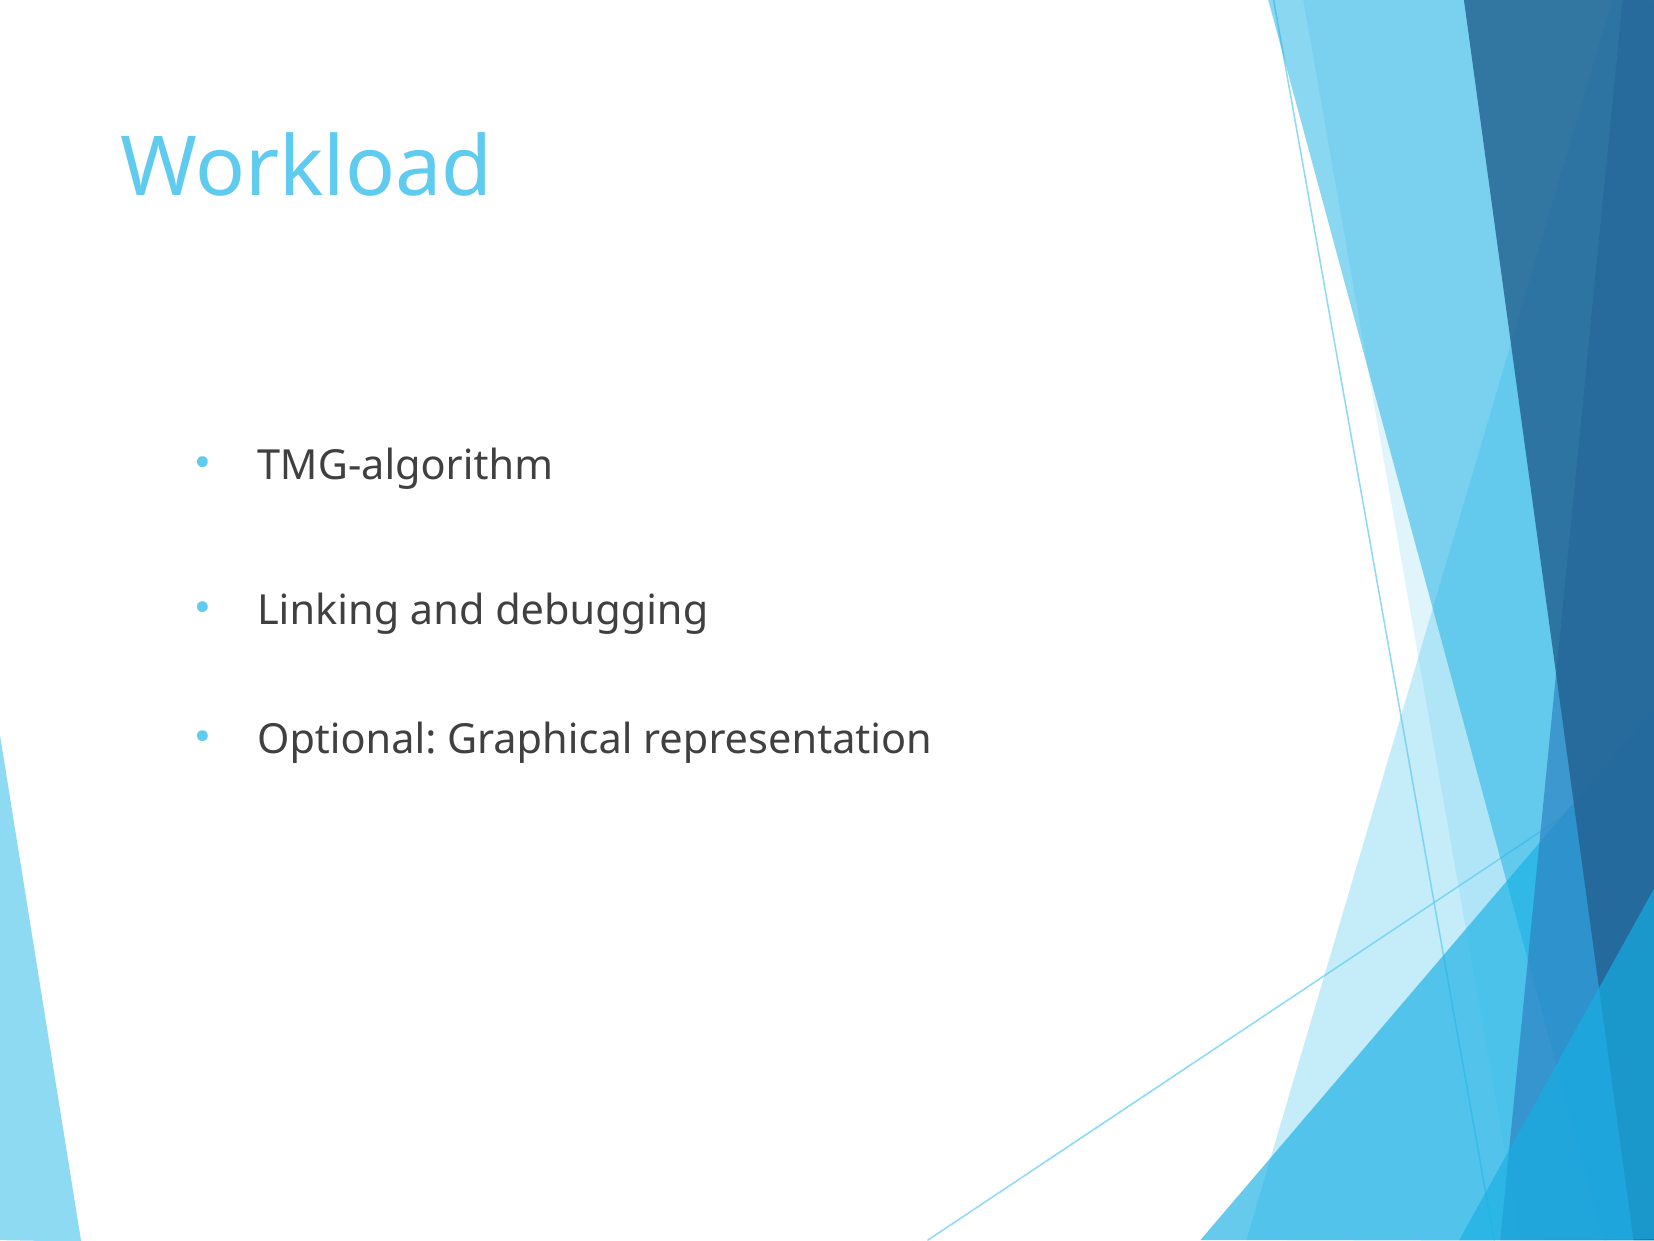

Workload
# TMG-algorithm
Linking and debugging
Optional: Graphical representation